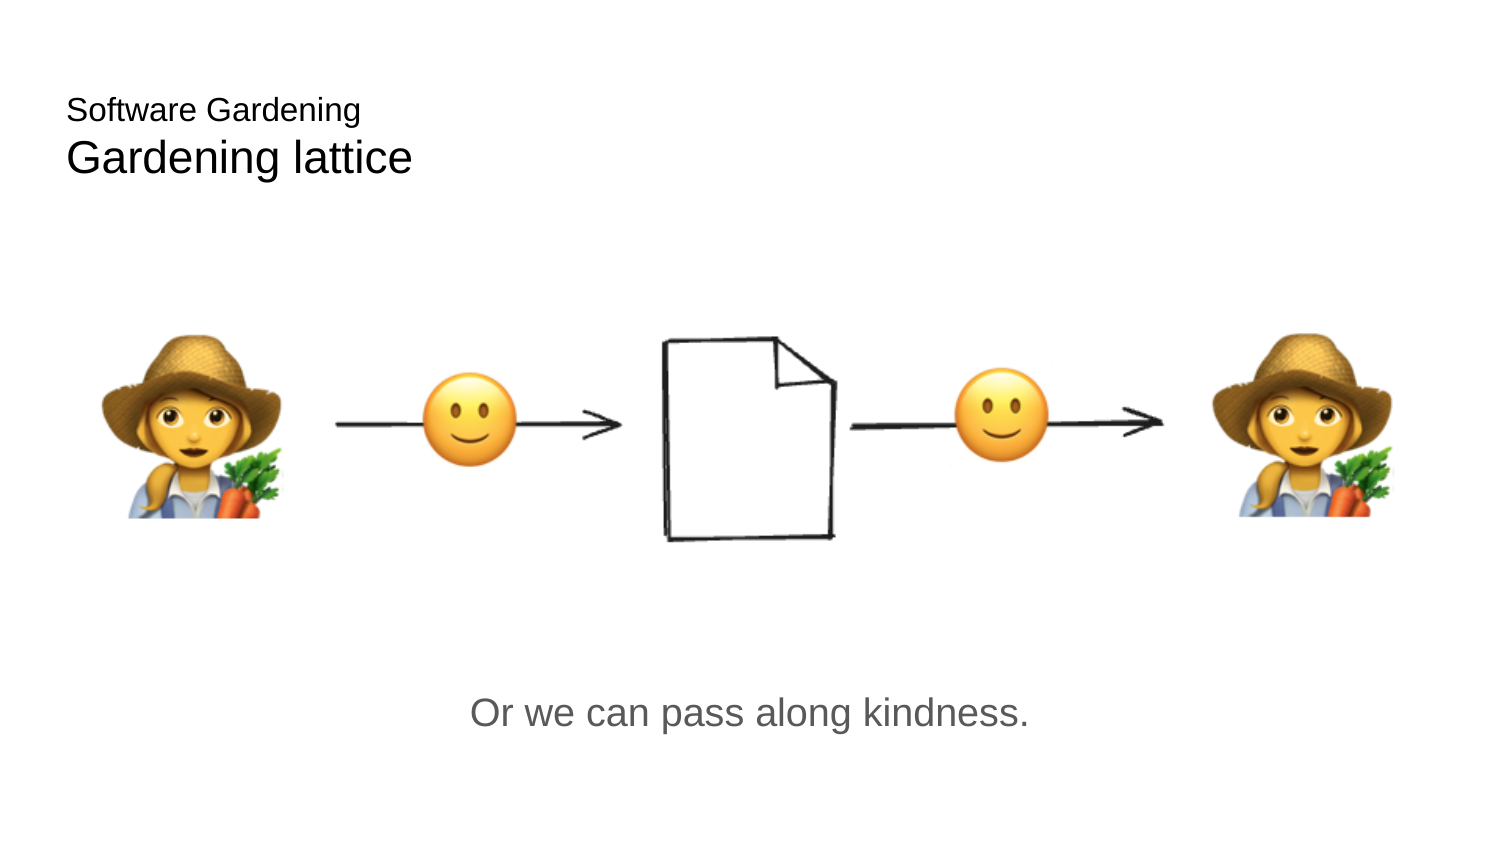

Software Gardening
Gardening lattice
# Or we can pass along kindness.